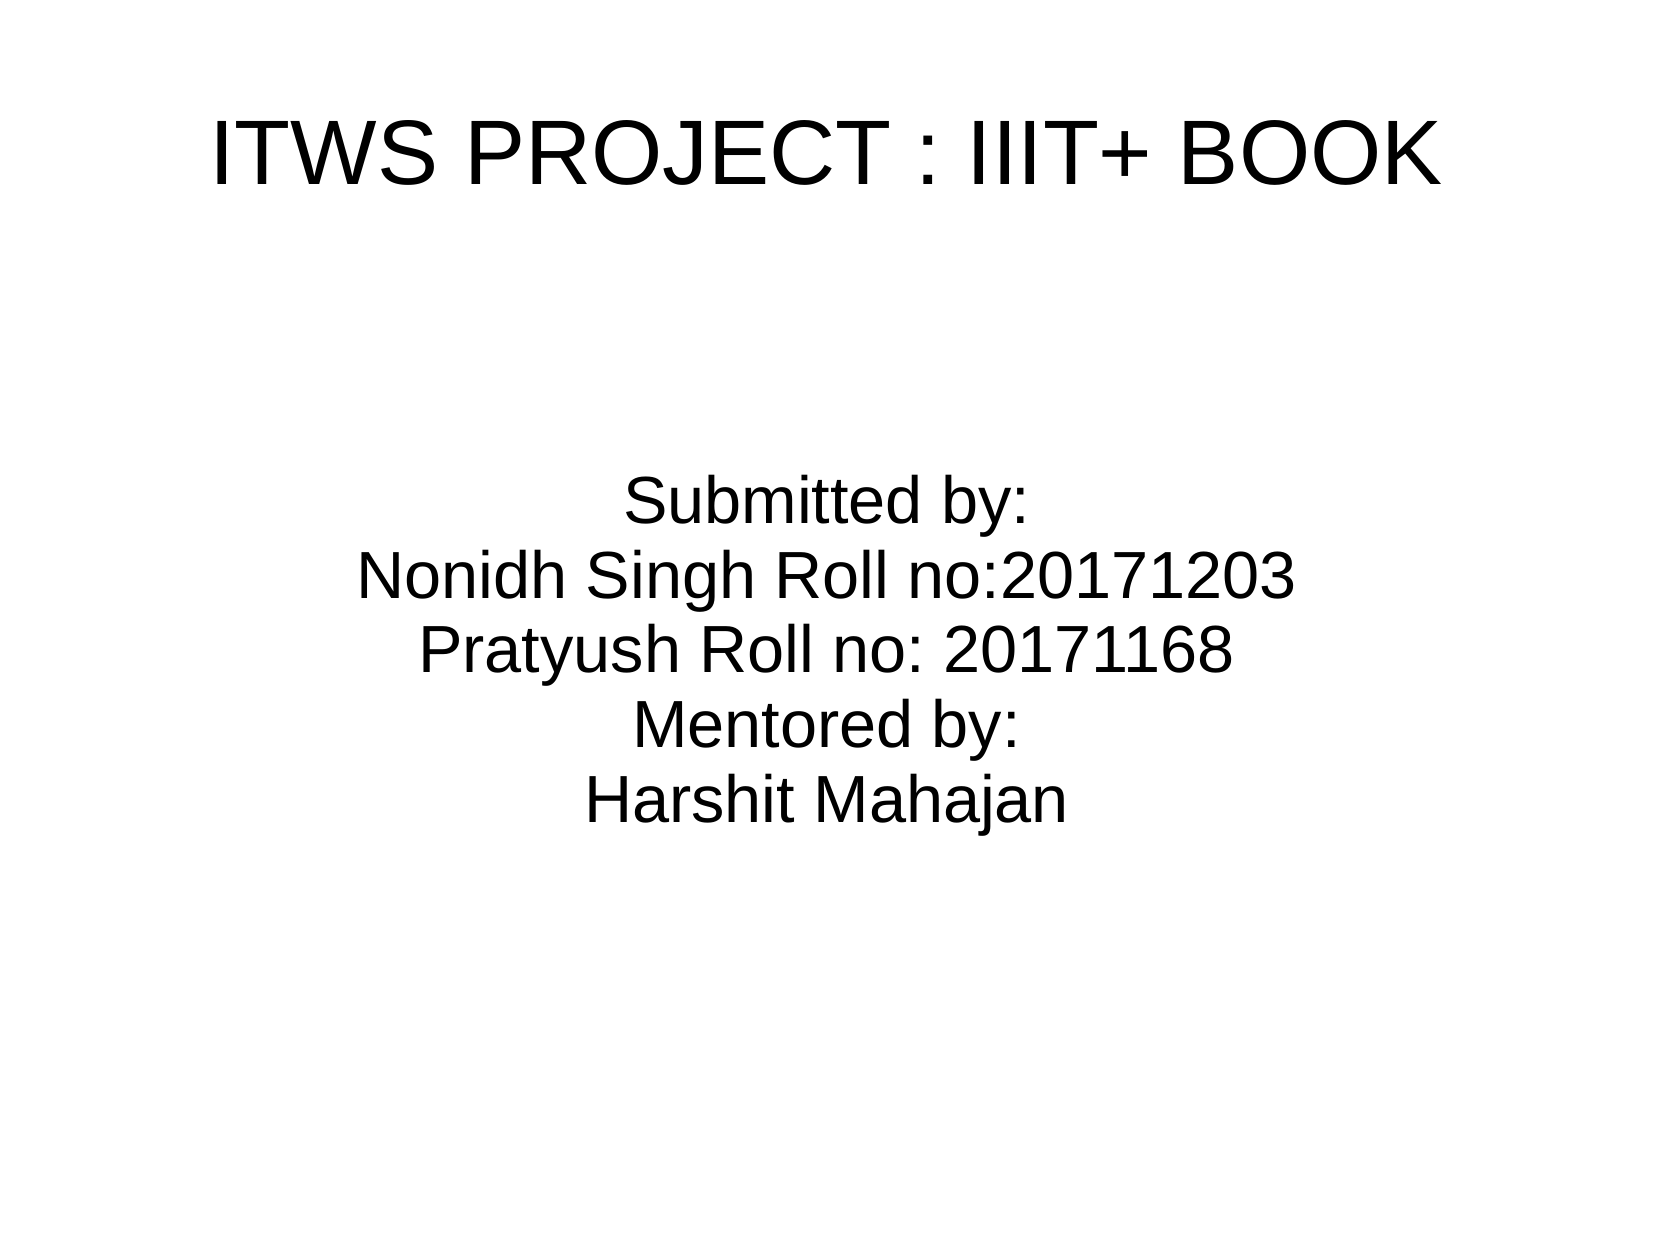

# ITWS PROJECT : IIIT+ BOOK
Submitted by:
Nonidh Singh Roll no:20171203
Pratyush Roll no: 20171168
Mentored by:
Harshit Mahajan